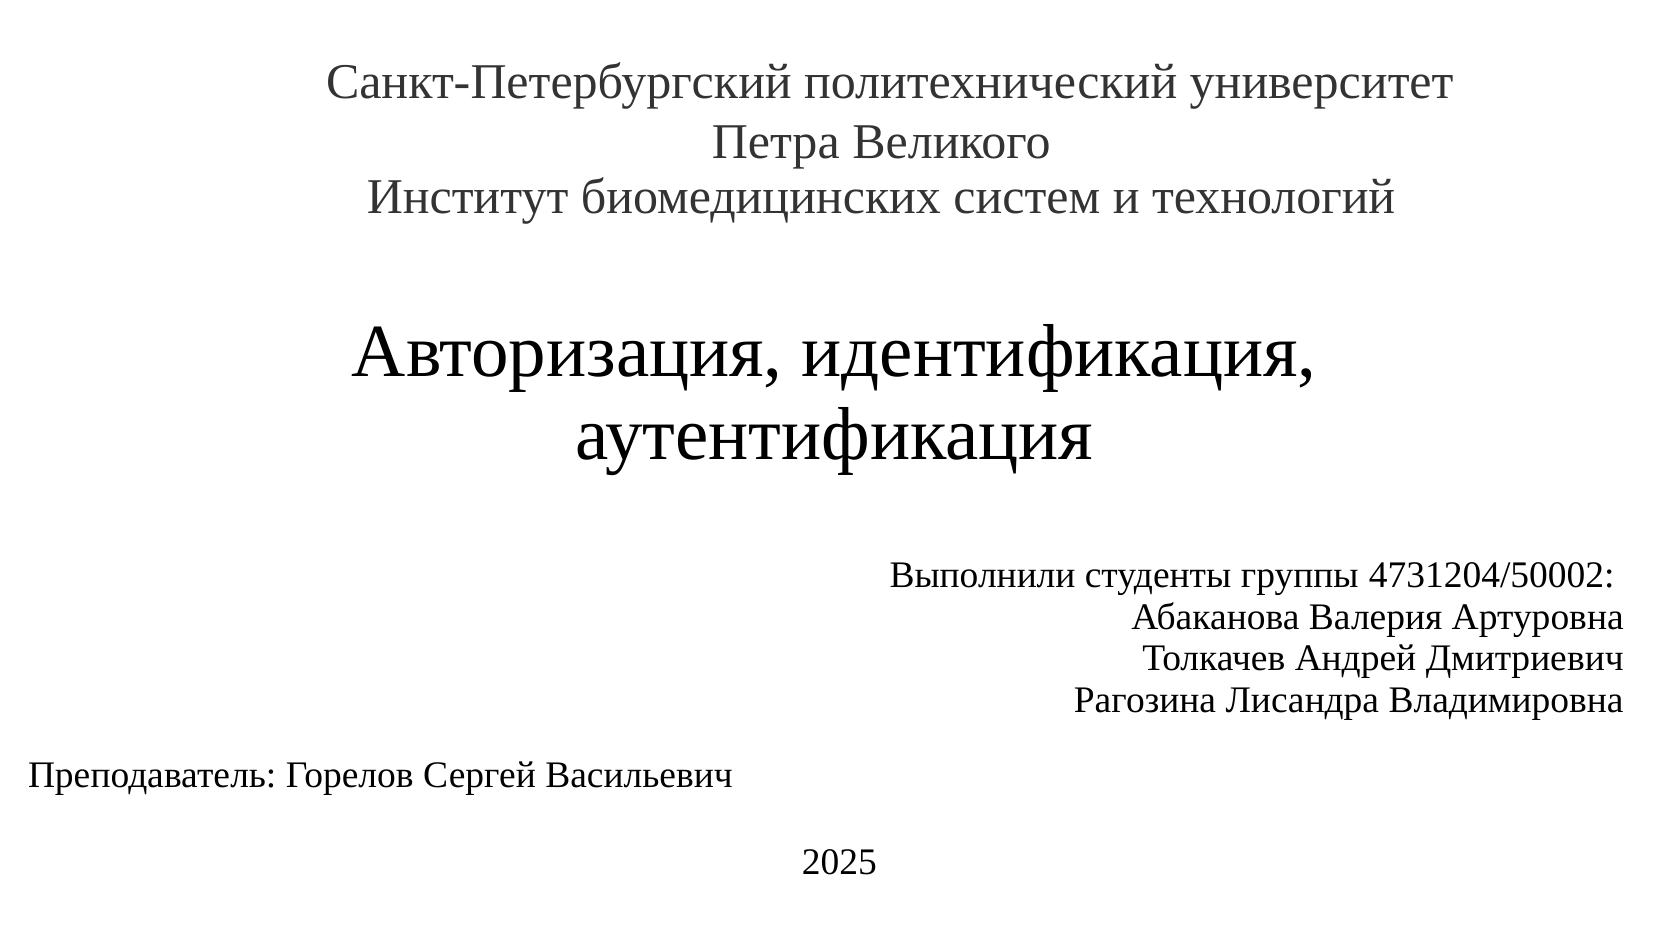

# Санкт-Петербургский политехнический университет Петра Великого Институт биомедицинских систем и технологий
Авторизация, идентификация, аутентификация
Выполнили студенты группы 4731204/50002:
Абаканова Валерия Артуровна
Толкачев Андрей Дмитриевич
Рагозина Лисандра Владимировна
Преподаватель: Горелов Сергей Васильевич
2025
1